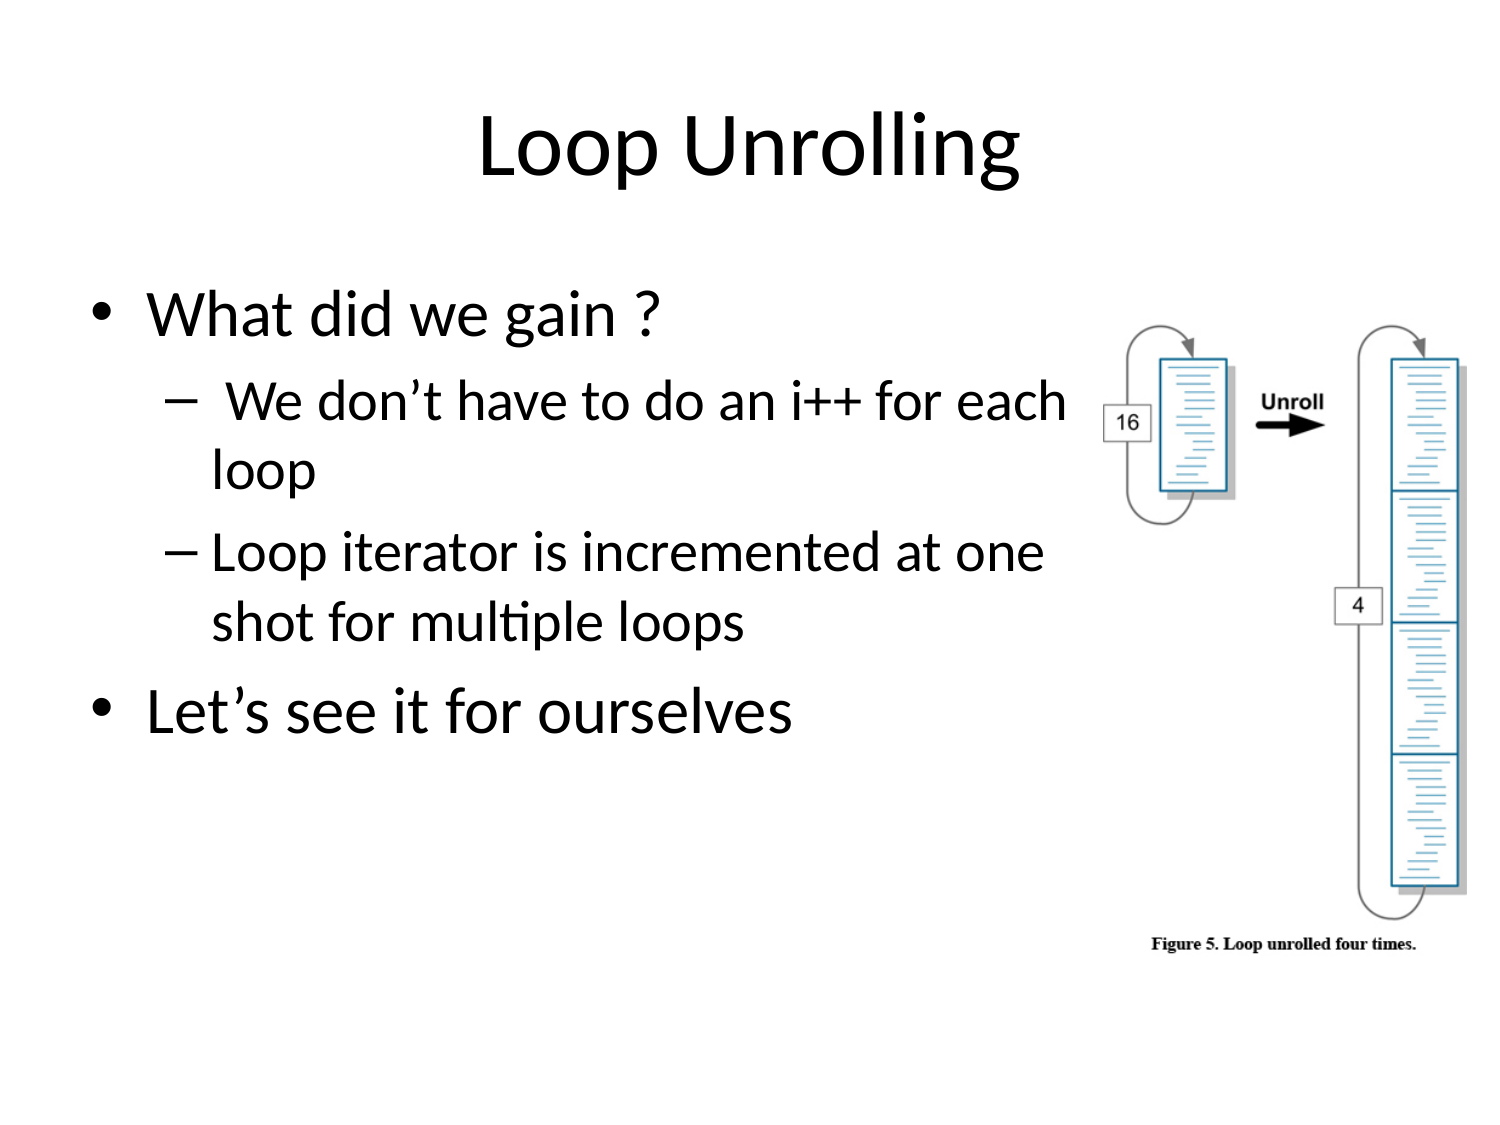

# Loop Unrolling
What did we gain ?
 We don’t have to do an i++ for each loop
Loop iterator is incremented at one shot for multiple loops
Let’s see it for ourselves